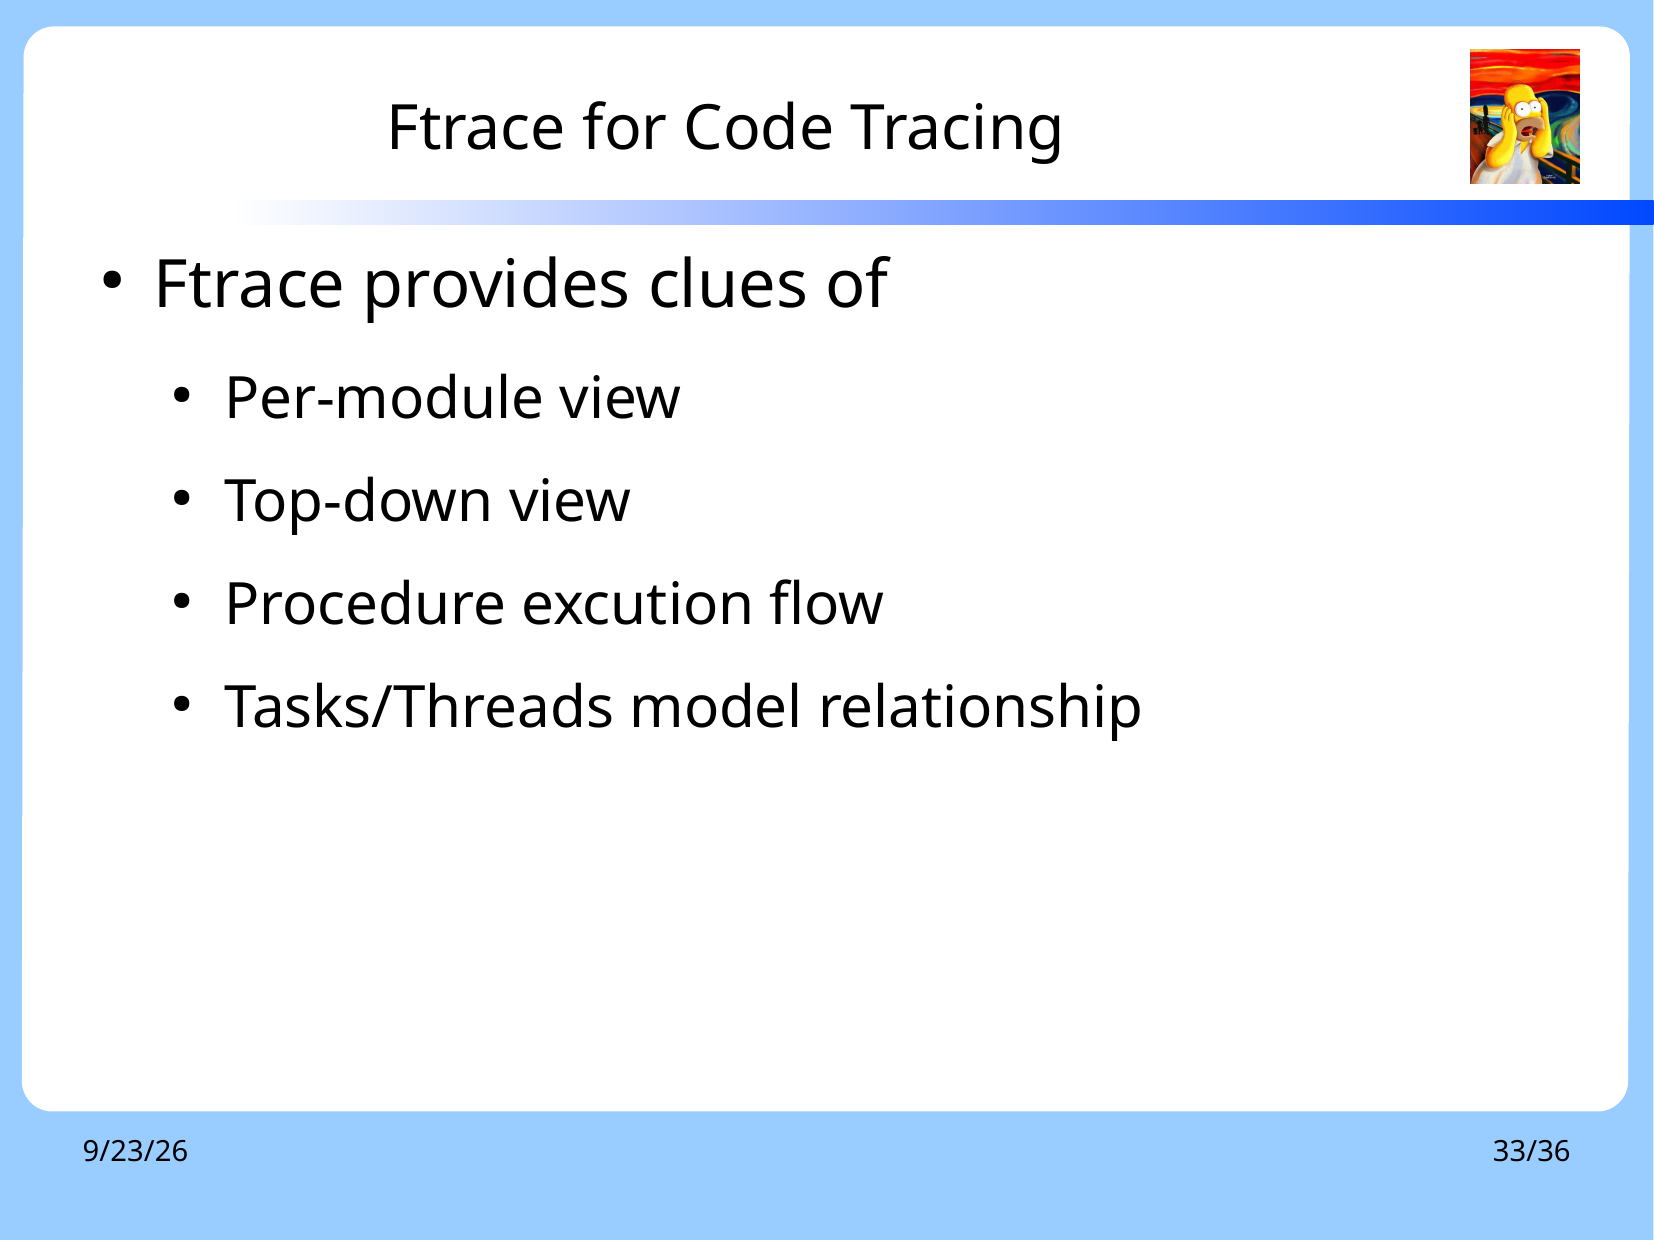

# Ftrace for Code Tracing
Ftrace provides clues of
Per-module view
Top-down view
Procedure excution flow
Tasks/Threads model relationship
33